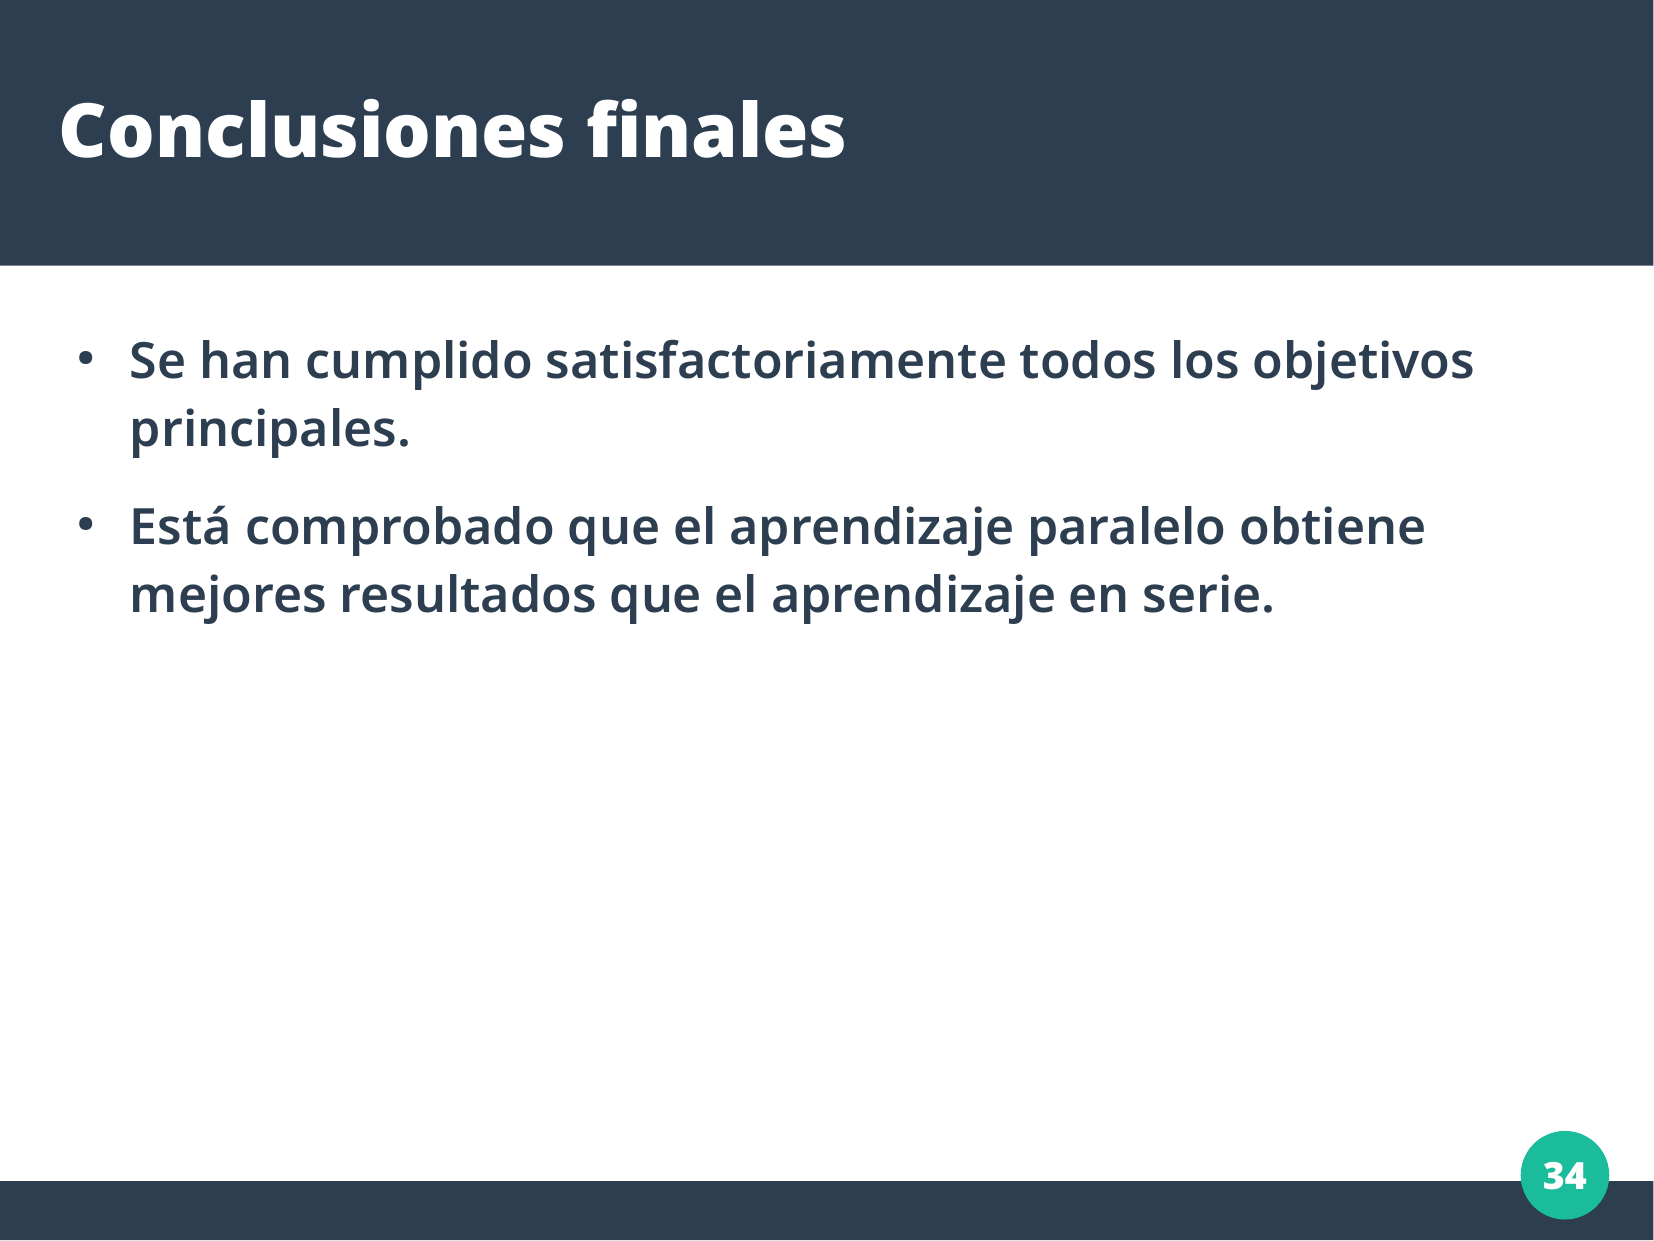

# Conclusiones finales
Se han cumplido satisfactoriamente todos los objetivos principales.
Está comprobado que el aprendizaje paralelo obtiene mejores resultados que el aprendizaje en serie.
34